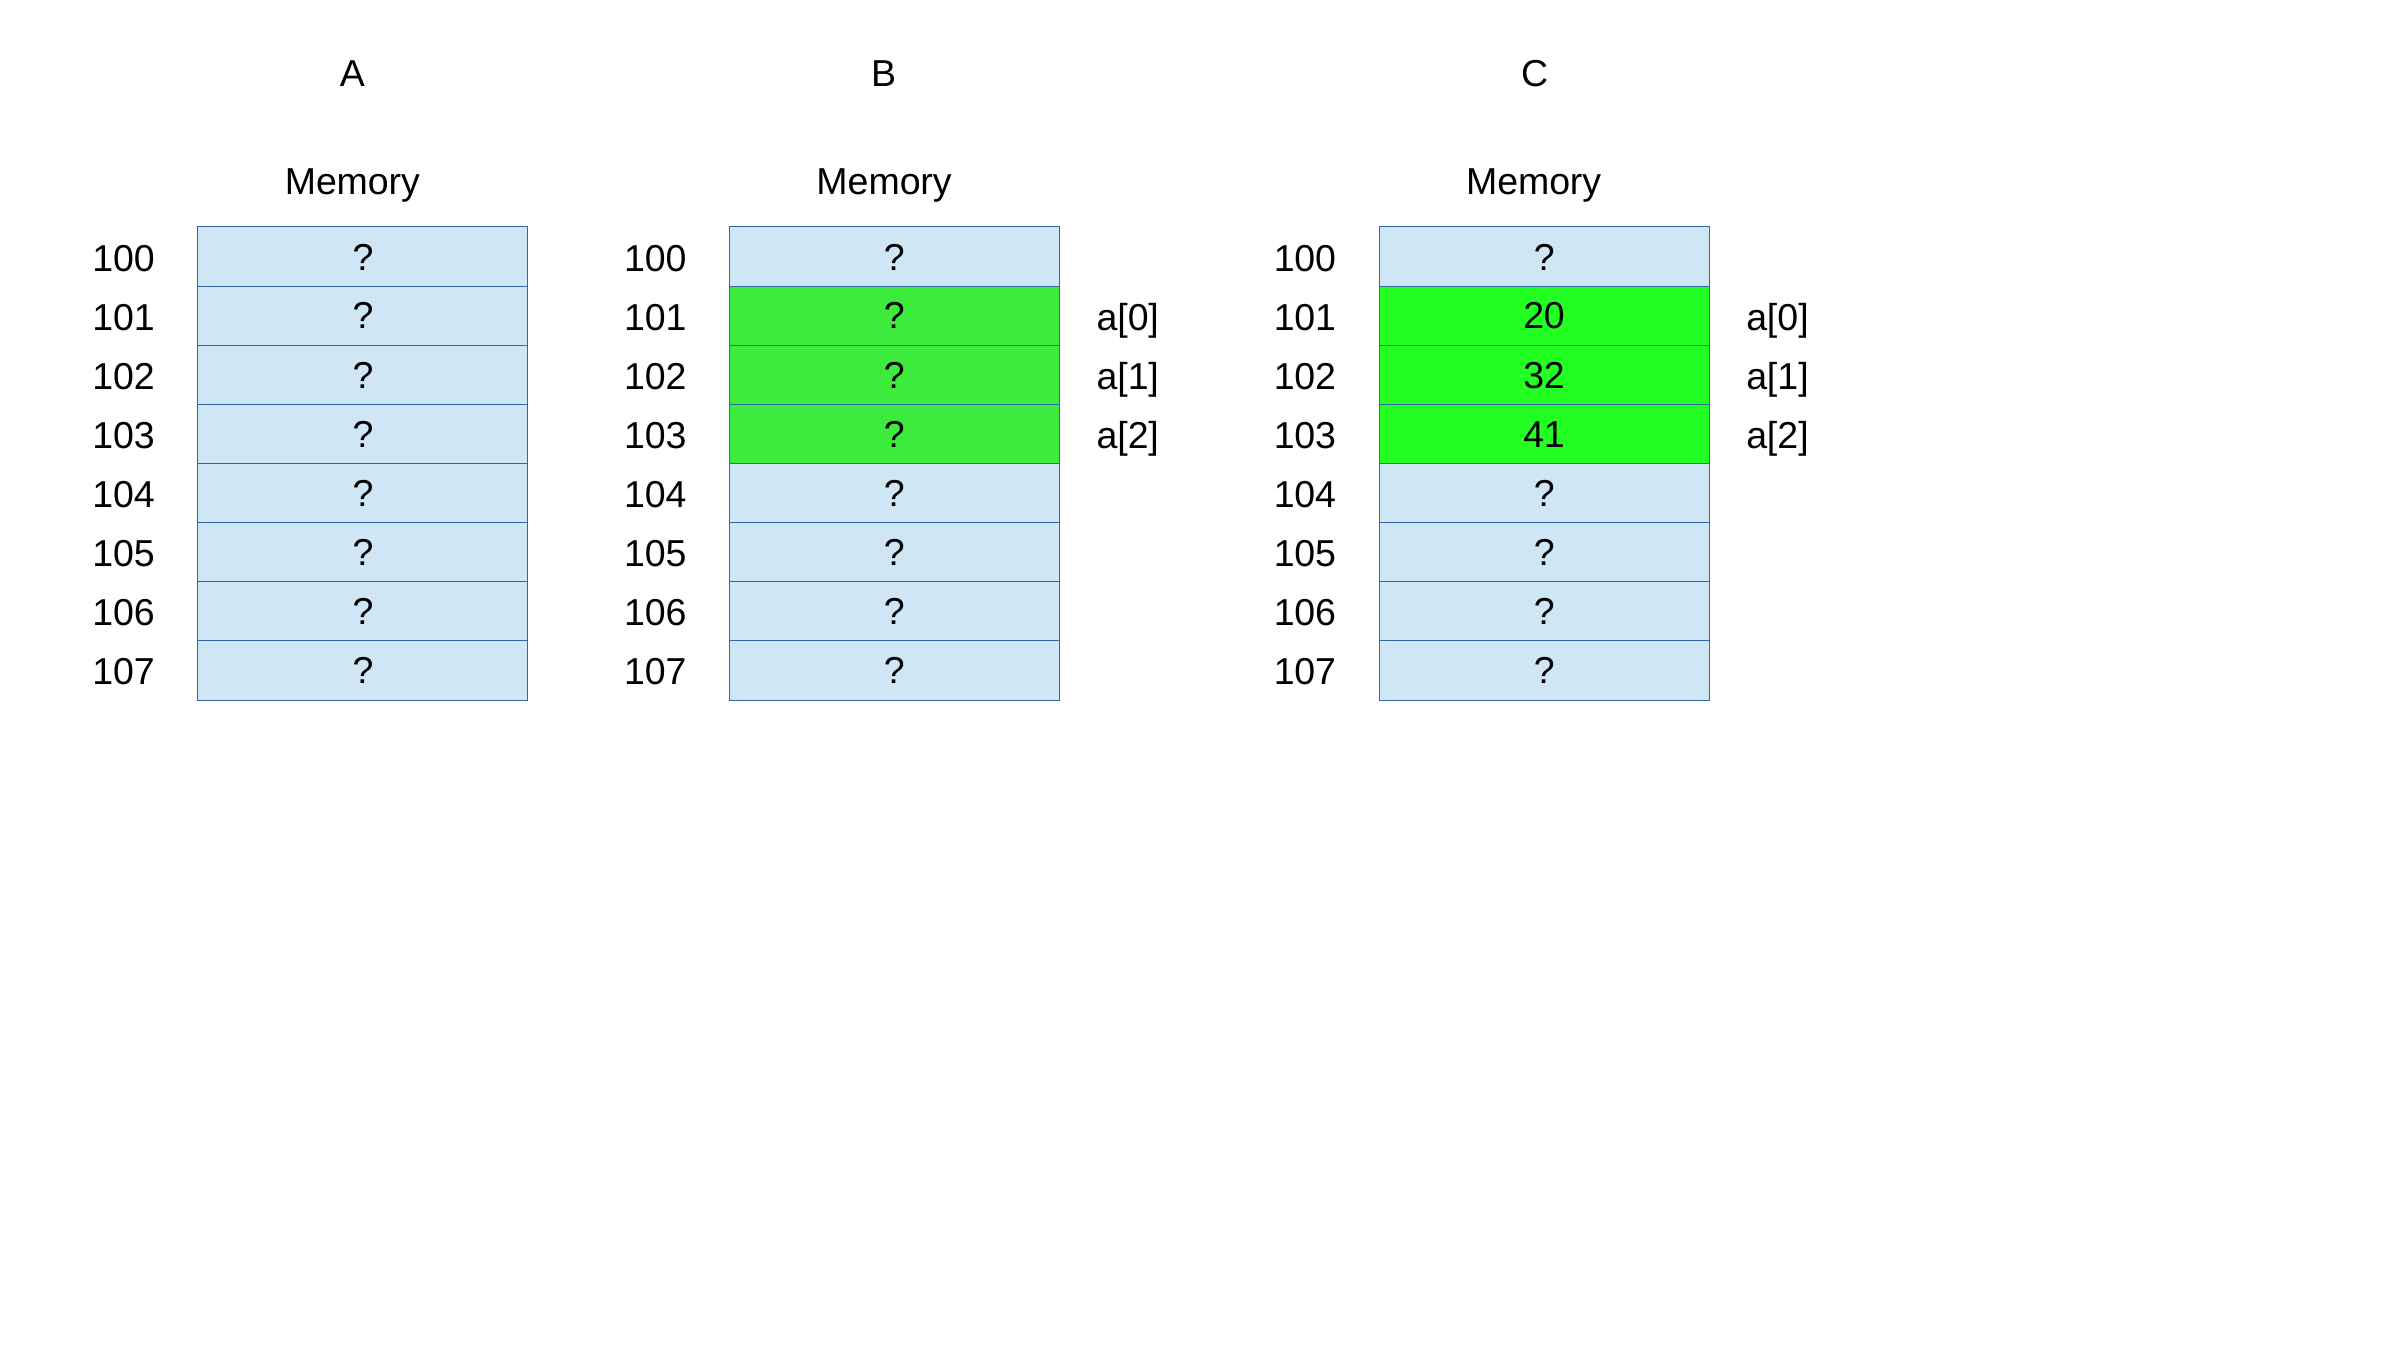

A
B
C
Memory
Memory
Memory
?
?
?
100
100
100
?
?
20
101
101
101
a[0]
a[0]
?
?
32
102
102
102
a[1]
a[1]
?
?
41
103
103
103
a[2]
a[2]
?
?
?
104
104
104
?
?
?
105
105
105
?
?
?
106
106
106
?
?
?
107
107
107